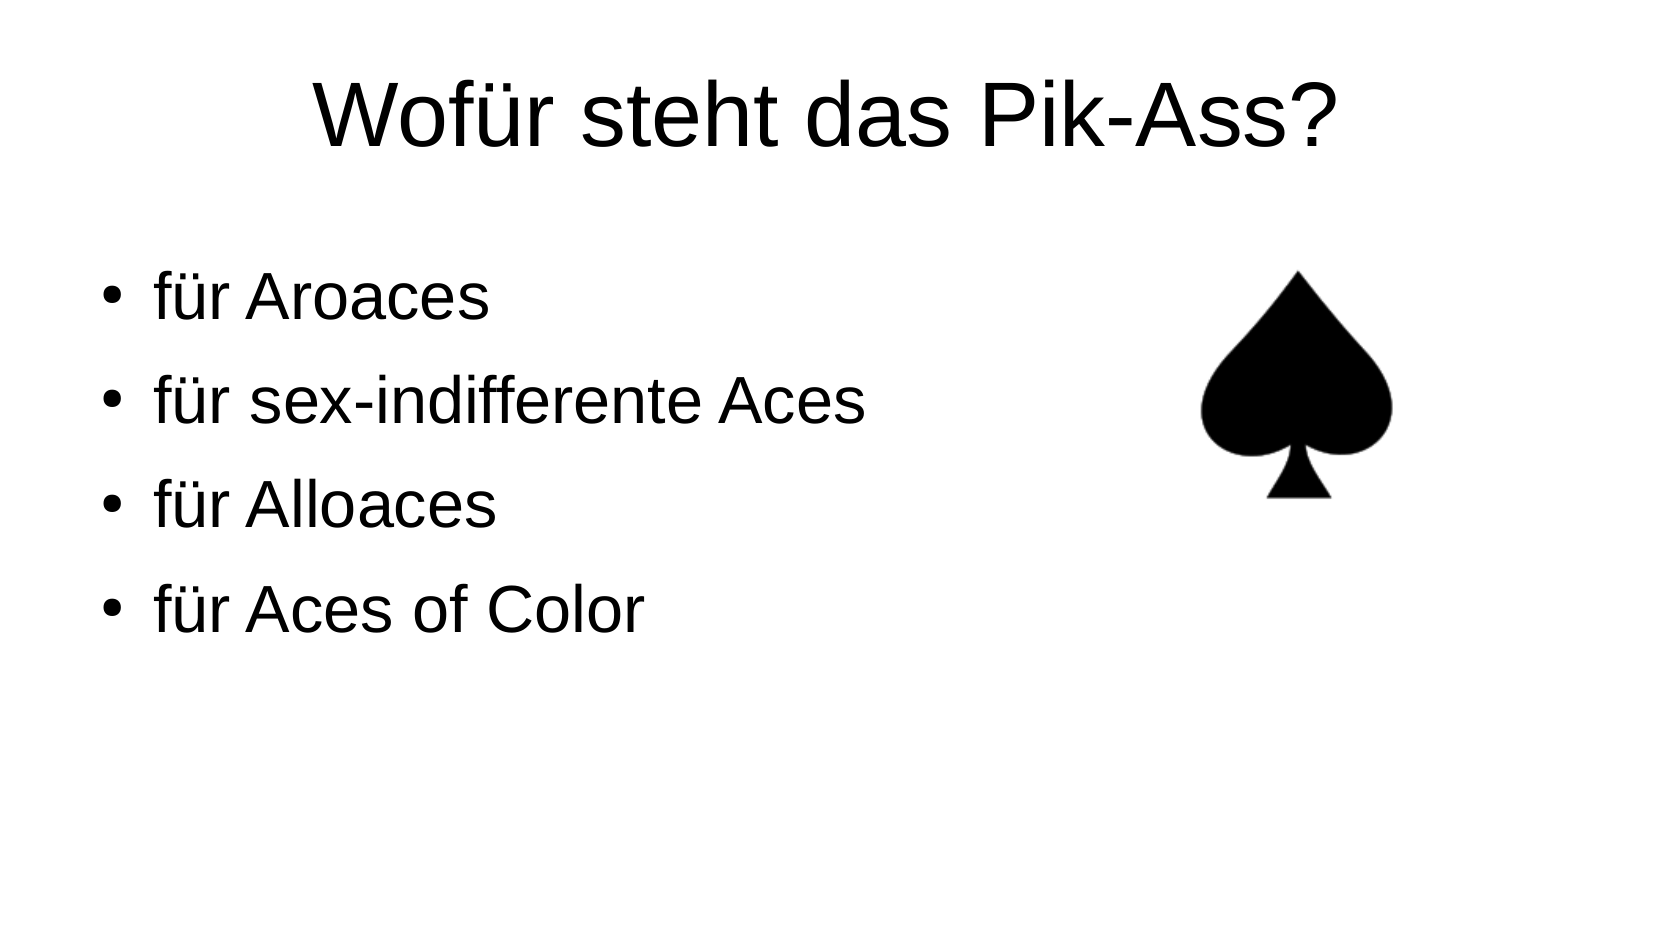

# Wofür steht das Pik-Ass?
für Aroaces
für sex-indifferente Aces
für Alloaces
für Aces of Color